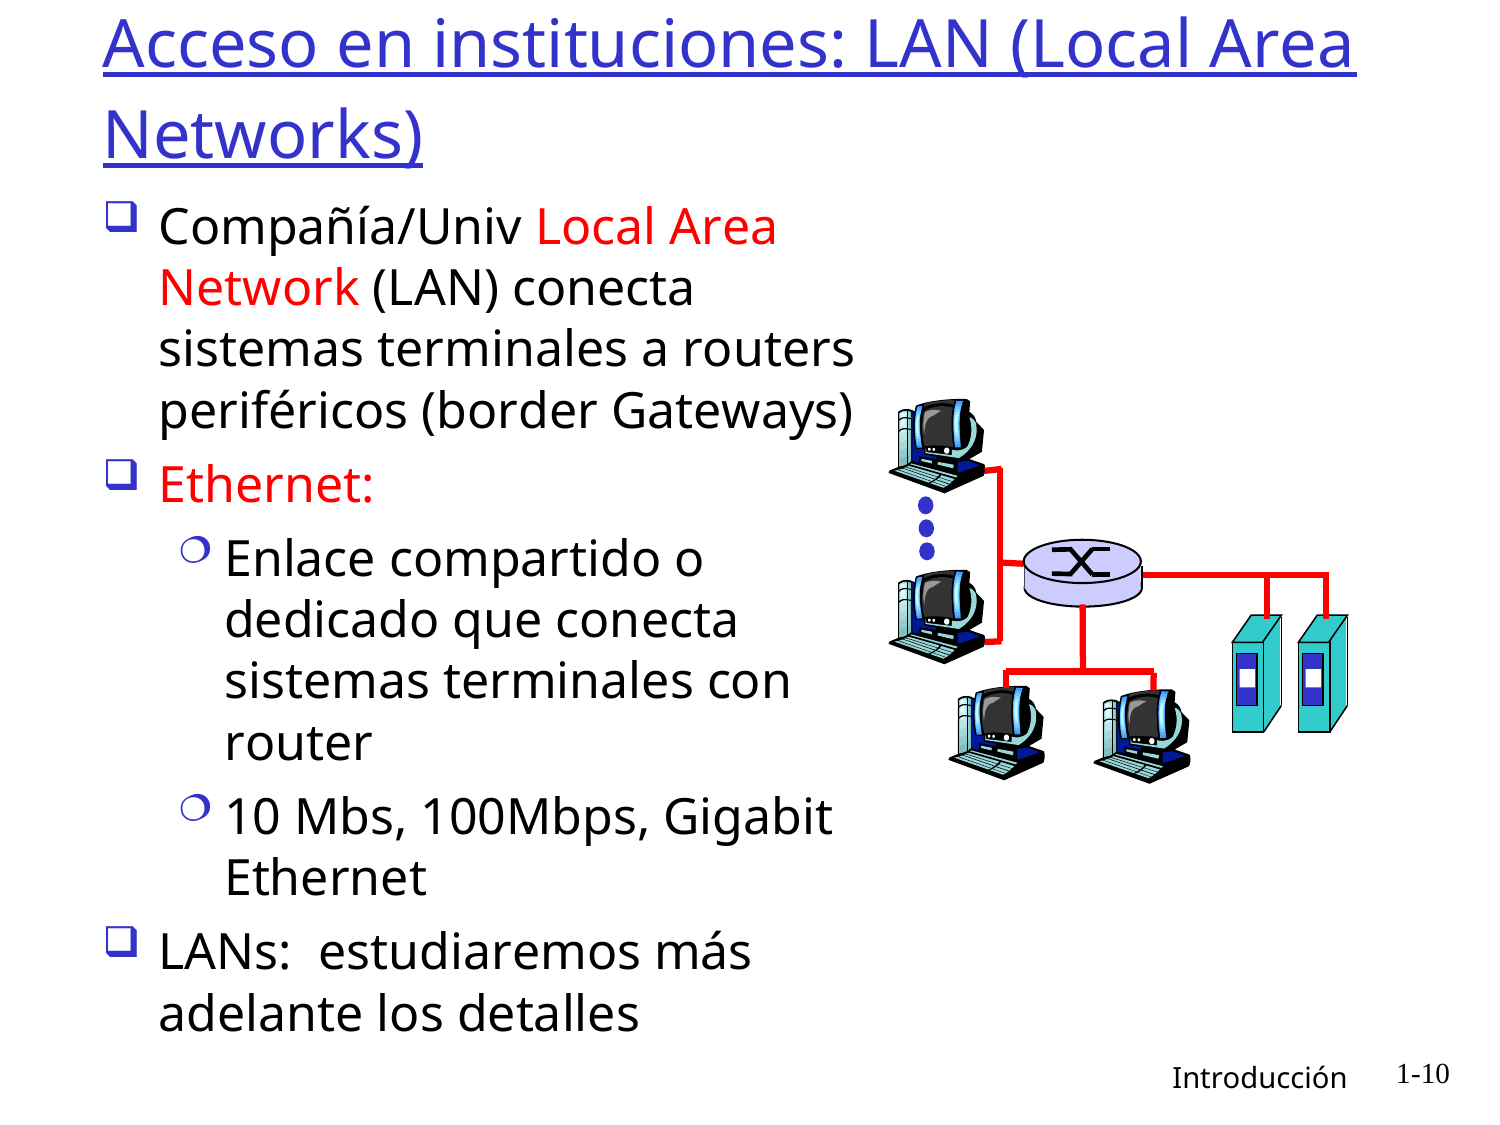

# Acceso en instituciones: LAN (Local Area Networks)
Compañía/Univ Local Area Network (LAN) conecta sistemas terminales a routers periféricos (border Gateways)
Ethernet:
Enlace compartido o dedicado que conecta sistemas terminales con router
10 Mbs, 100Mbps, Gigabit Ethernet
LANs: estudiaremos más adelante los detalles
ELO322
Introducción
10